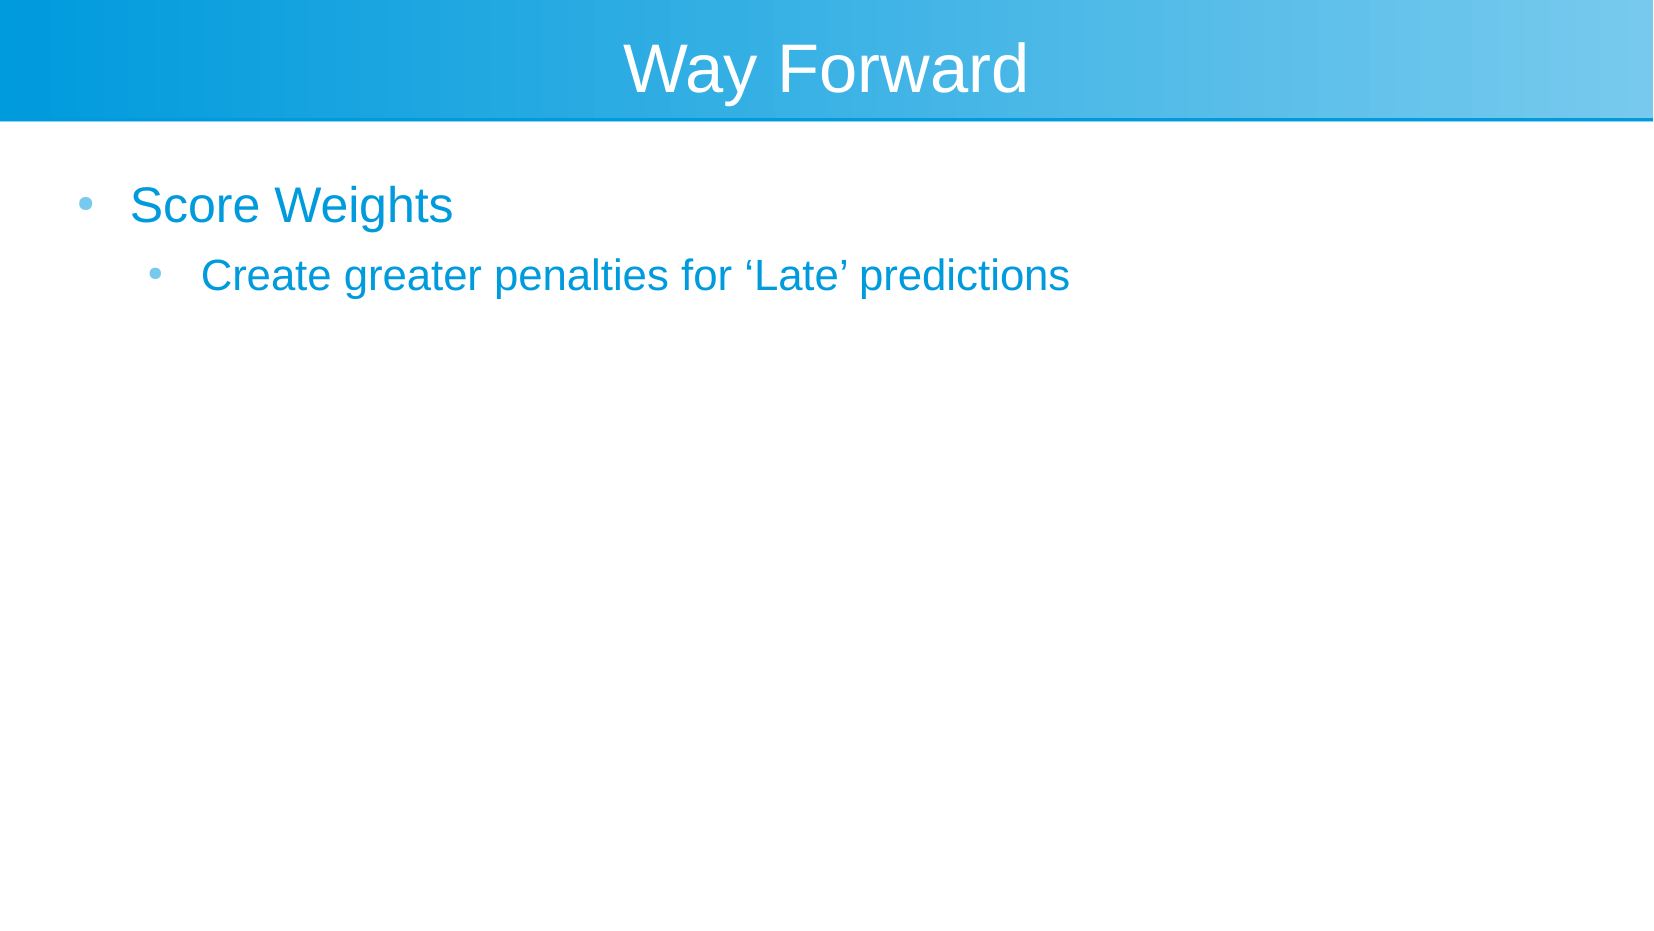

# Way Forward
Score Weights
Create greater penalties for ‘Late’ predictions
14